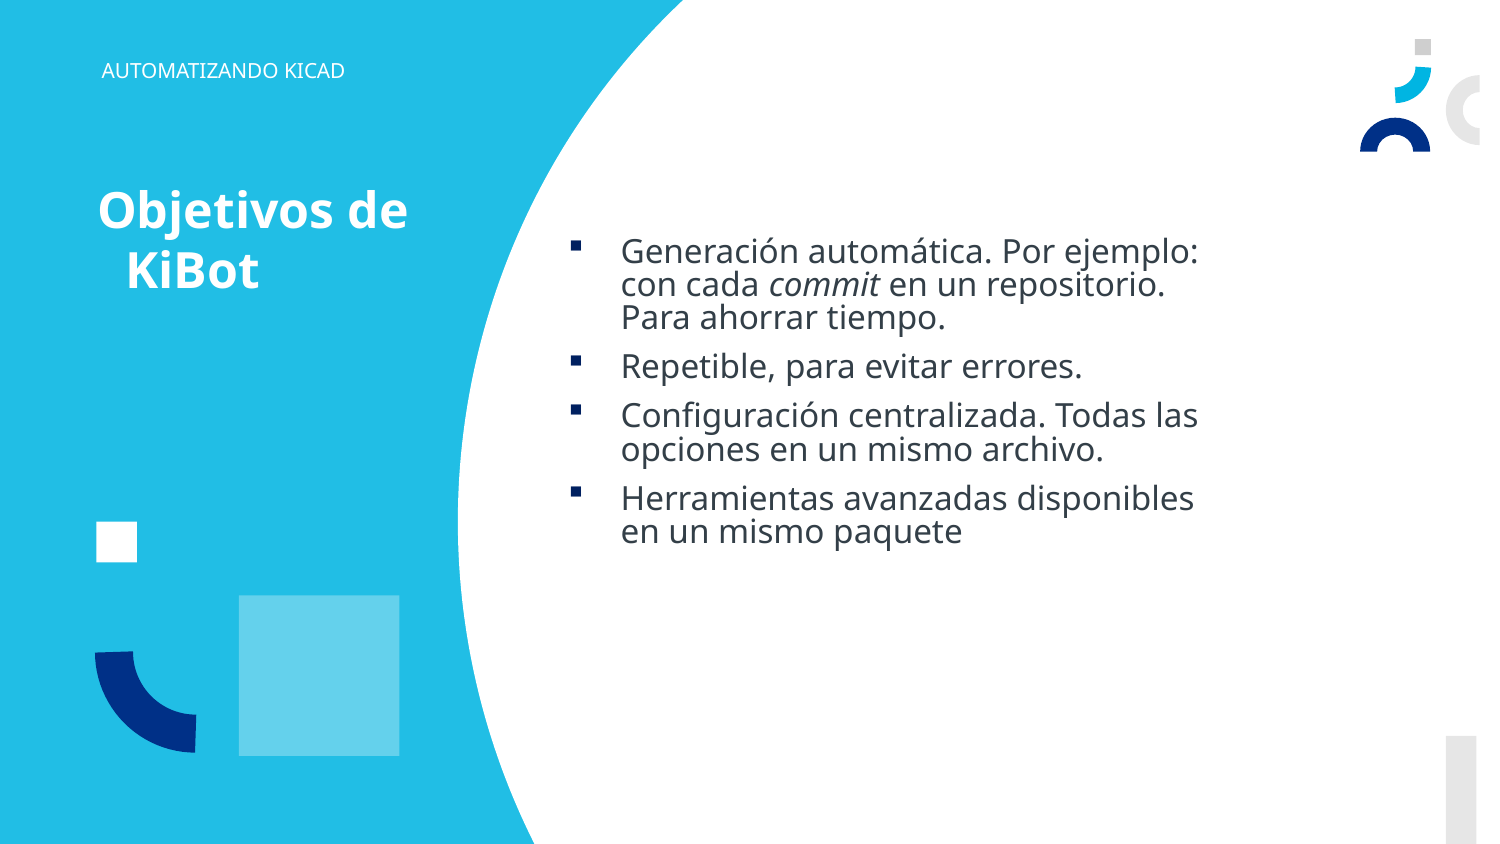

AUTOMATIZANDO KICAD
Objetivos de KiBot
Generación automática. Por ejemplo: con cada commit en un repositorio. Para ahorrar tiempo.
Repetible, para evitar errores.
Configuración centralizada. Todas las opciones en un mismo archivo.
Herramientas avanzadas disponibles en un mismo paquete